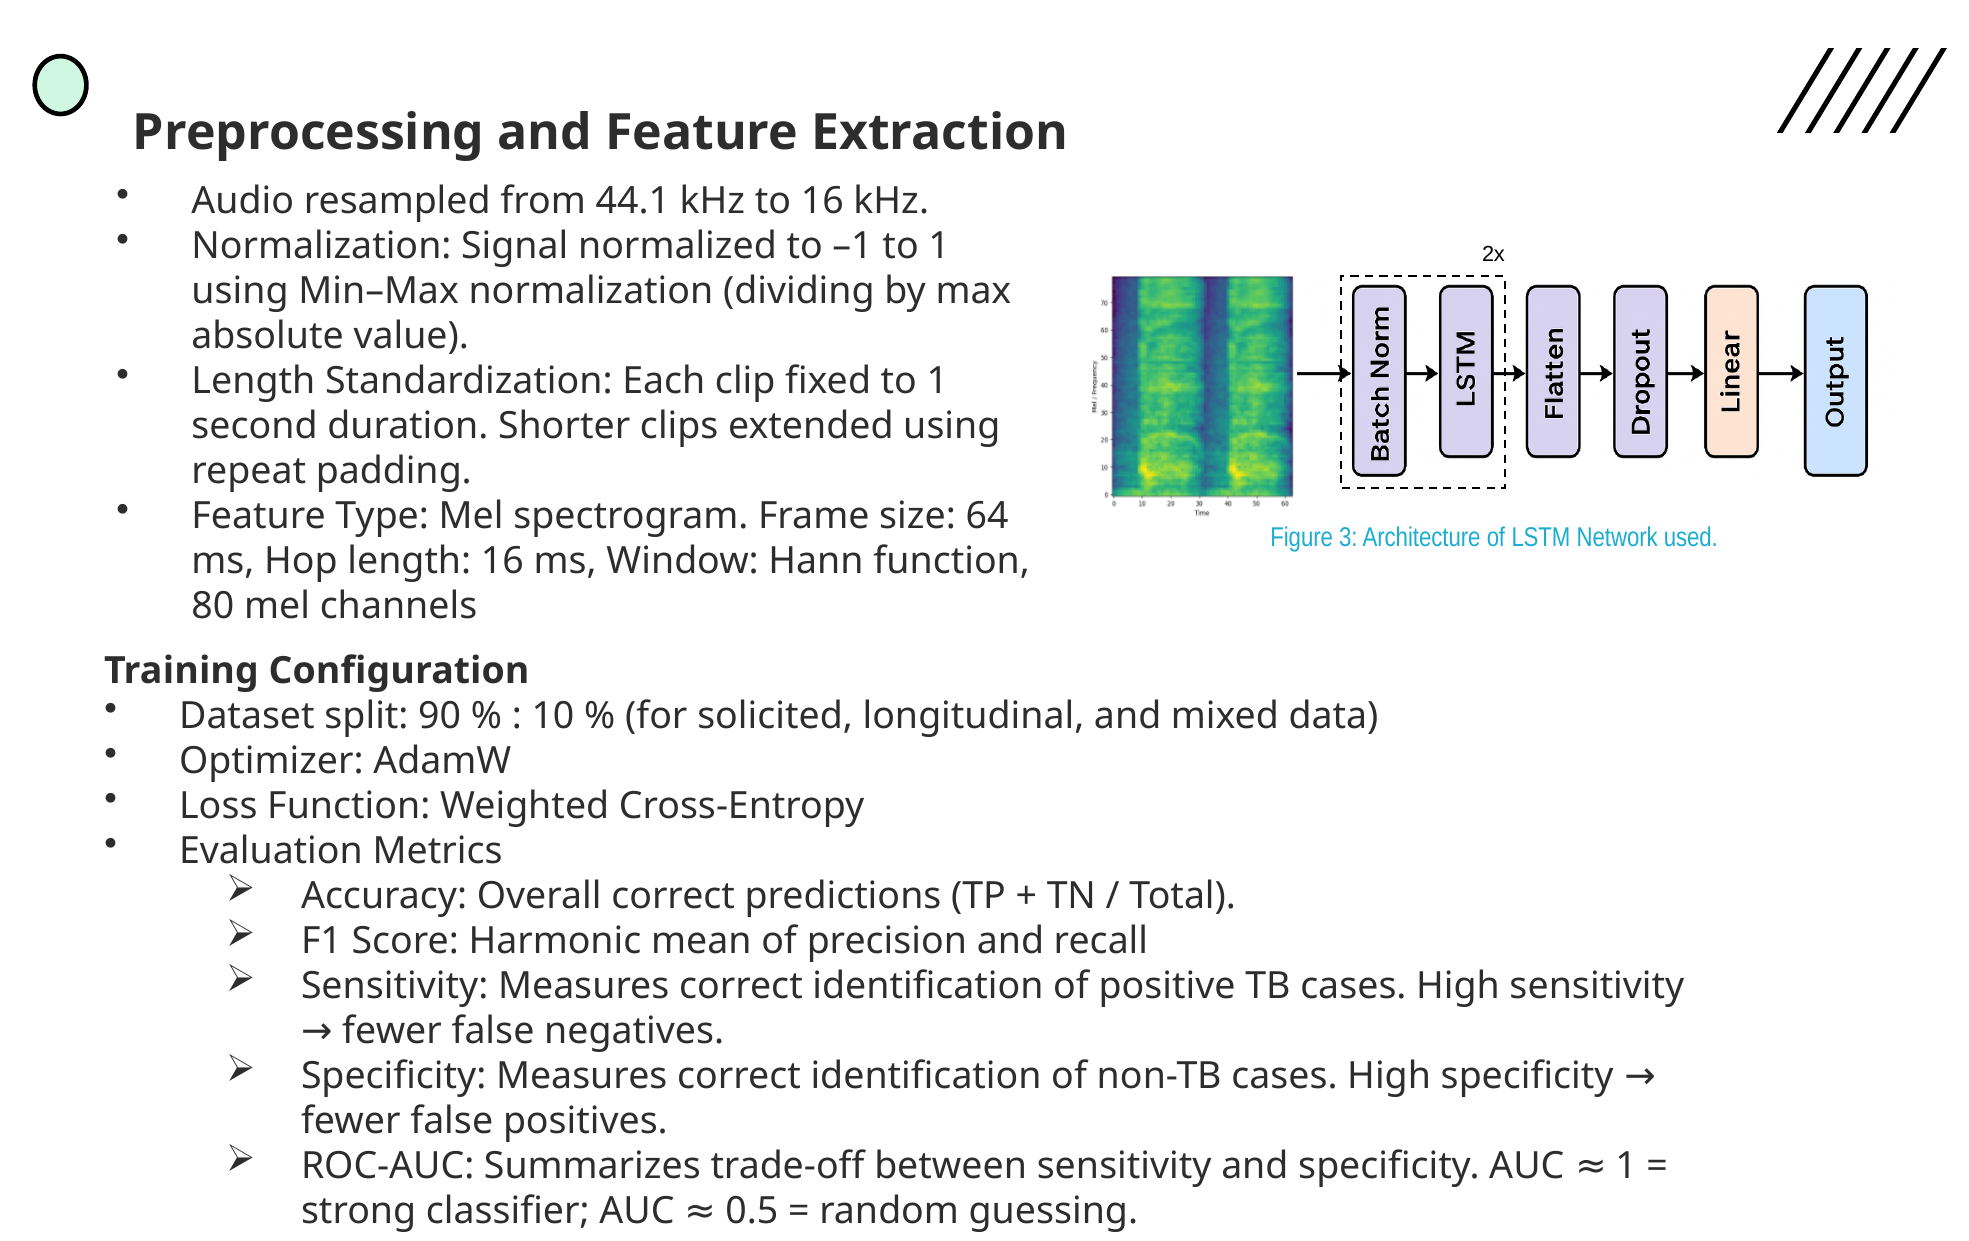

Audio resampled from 44.1 kHz to 16 kHz.
Normalization: Signal normalized to –1 to 1 using Min–Max normalization (dividing by max absolute value).
Length Standardization: Each clip fixed to 1 second duration. Shorter clips extended using repeat padding.
Feature Type: Mel spectrogram. Frame size: 64 ms, Hop length: 16 ms, Window: Hann function, 80 mel channels
Preprocessing and Feature Extraction
2x
Figure 3: Architecture of LSTM Network used.
Training Configuration
Dataset split: 90 % : 10 % (for solicited, longitudinal, and mixed data)
Optimizer: AdamW
Loss Function: Weighted Cross-Entropy
Evaluation Metrics
Accuracy: Overall correct predictions (TP + TN / Total).
F1 Score: Harmonic mean of precision and recall
Sensitivity: Measures correct identification of positive TB cases. High sensitivity → fewer false negatives.
Specificity: Measures correct identification of non-TB cases. High specificity → fewer false positives.
ROC-AUC: Summarizes trade-off between sensitivity and specificity. AUC ≈ 1 = strong classifier; AUC ≈ 0.5 = random guessing.